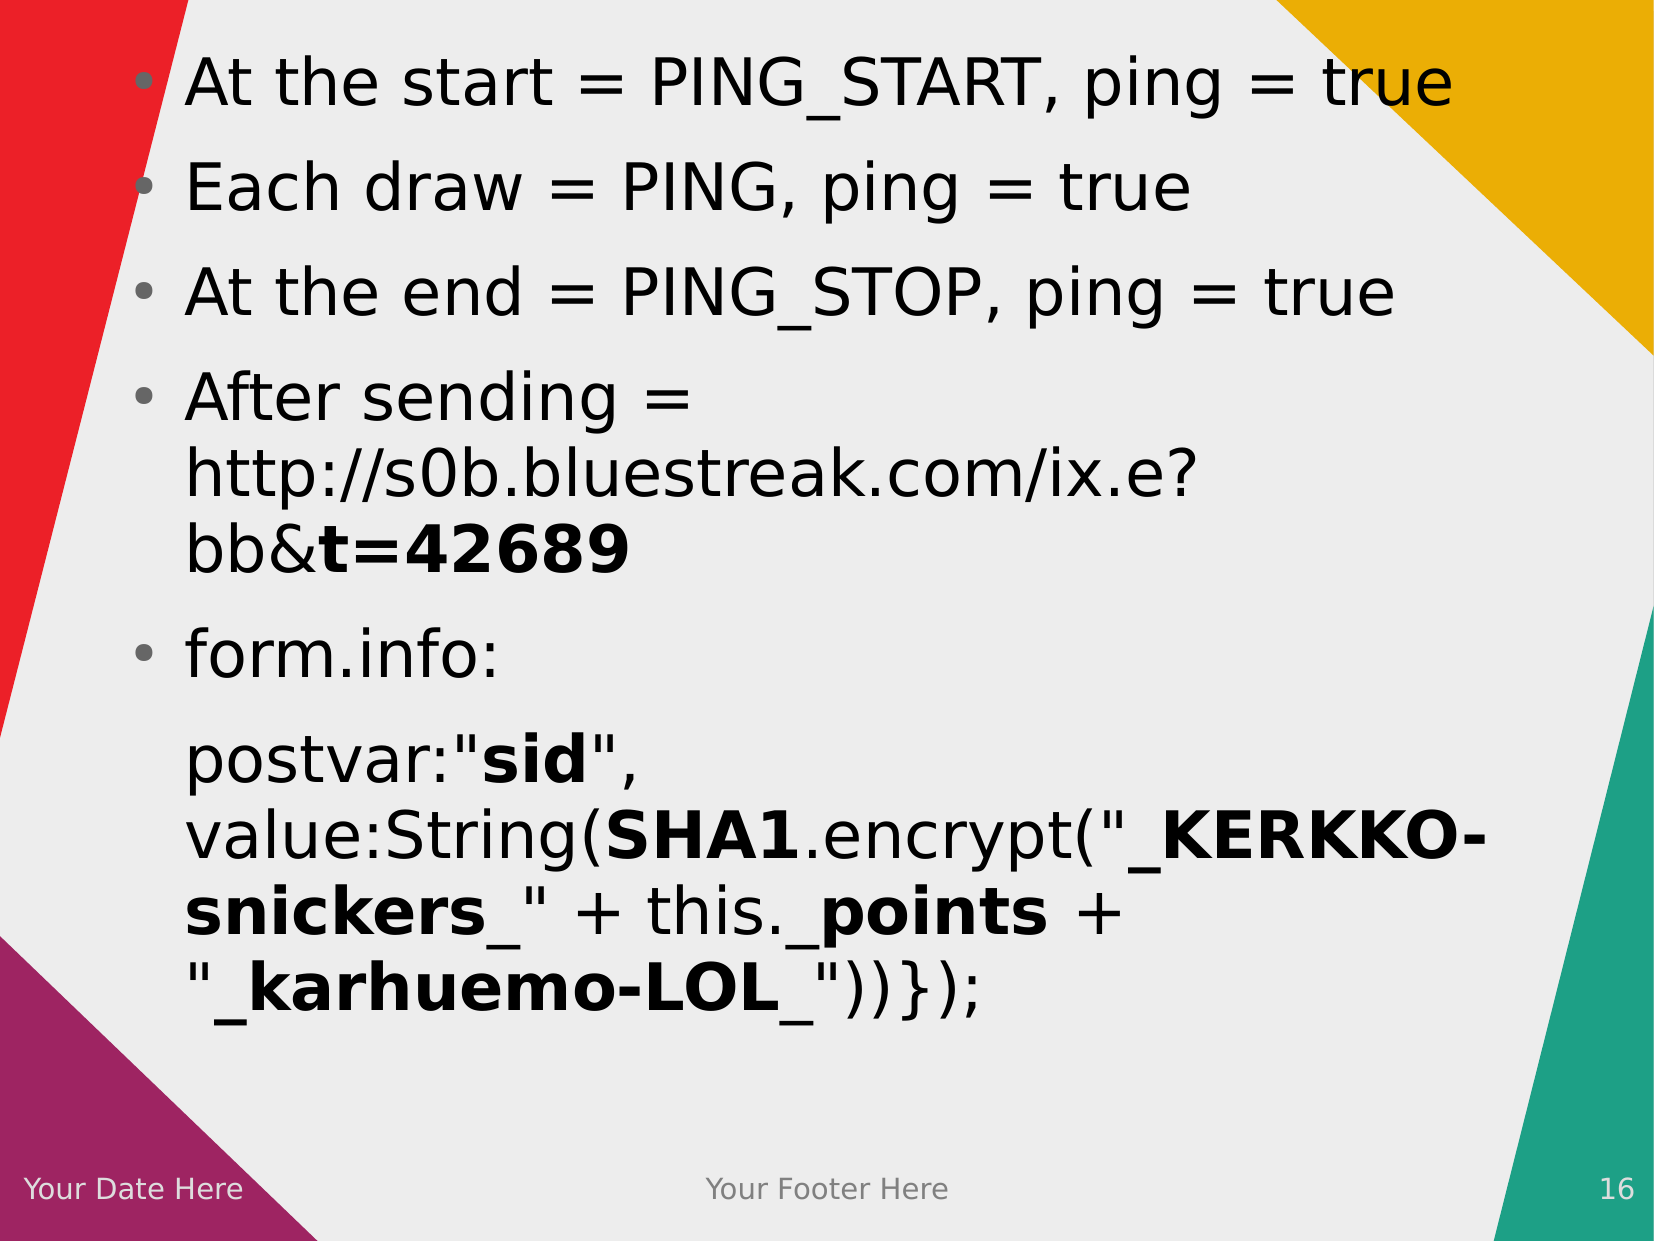

# At the start = PING_START, ping = true
Each draw = PING, ping = true
At the end = PING_STOP, ping = true
After sending = http://s0b.bluestreak.com/ix.e?bb&t=42689
form.info:
postvar:"sid", value:String(SHA1.encrypt("_KERKKO-snickers_" + this._points + "_karhuemo-LOL_"))});
Your Date Here
Your Footer Here
16